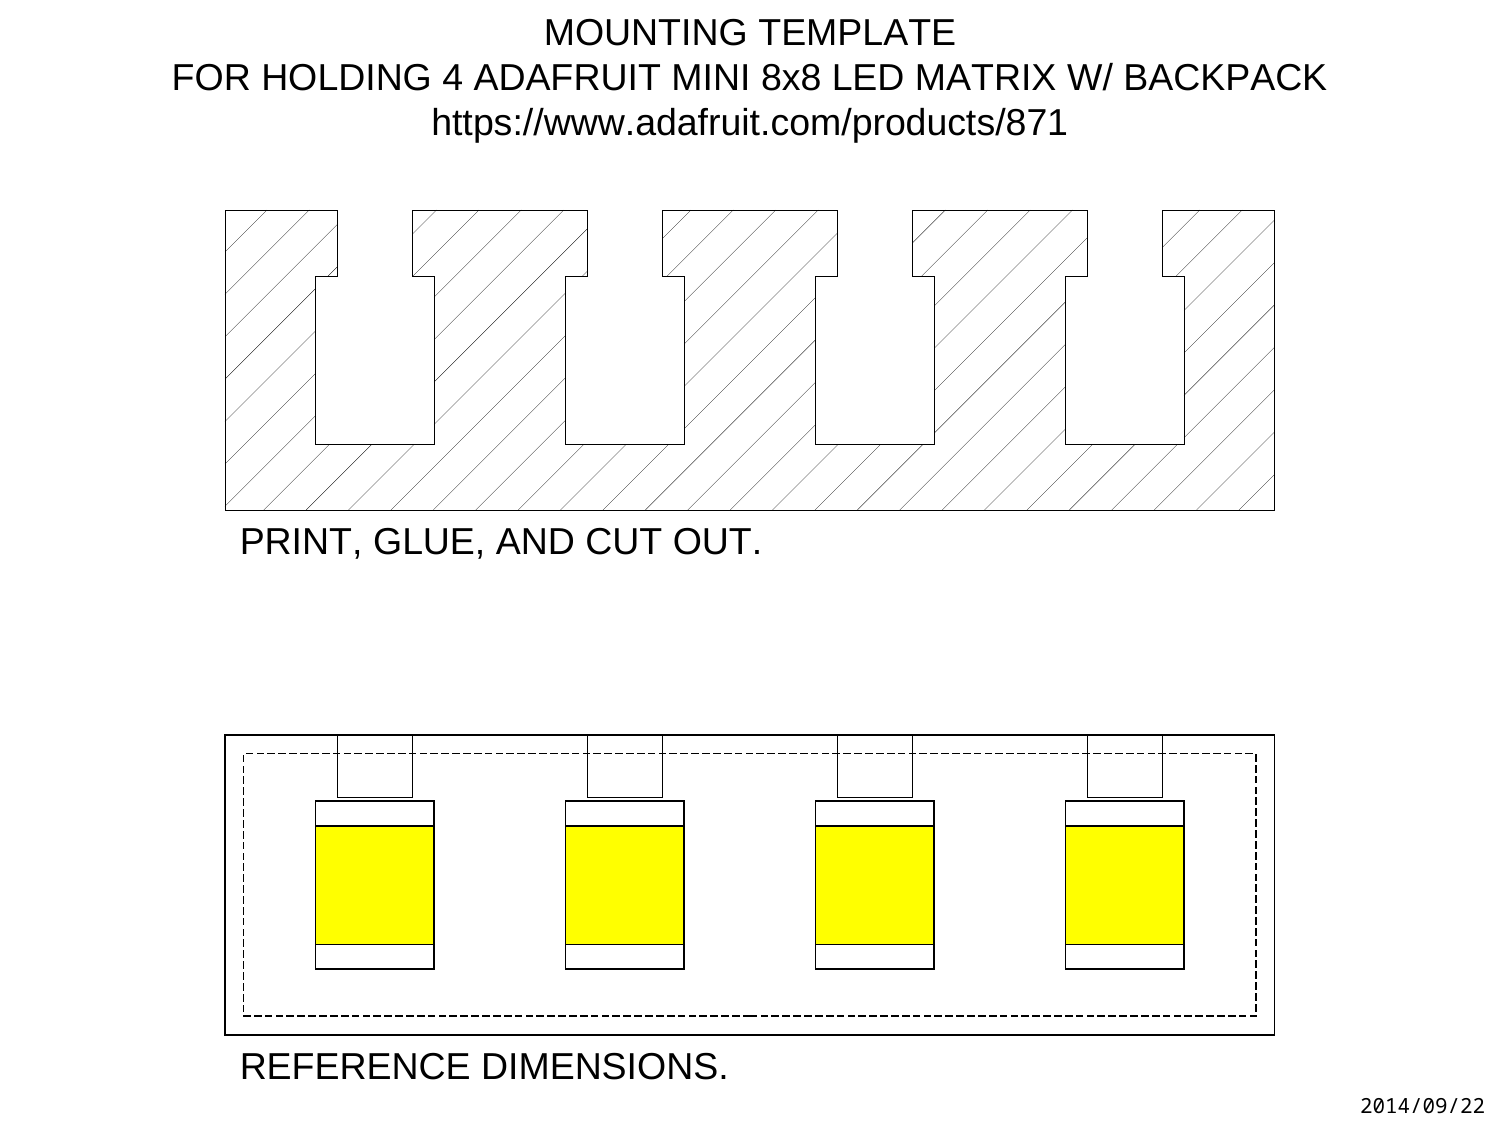

MOUNTING TEMPLATE
FOR HOLDING 4 ADAFRUIT MINI 8x8 LED MATRIX W/ BACKPACK
https://www.adafruit.com/products/871
PRINT, GLUE, AND CUT OUT.
REFERENCE DIMENSIONS.
2014/09/22